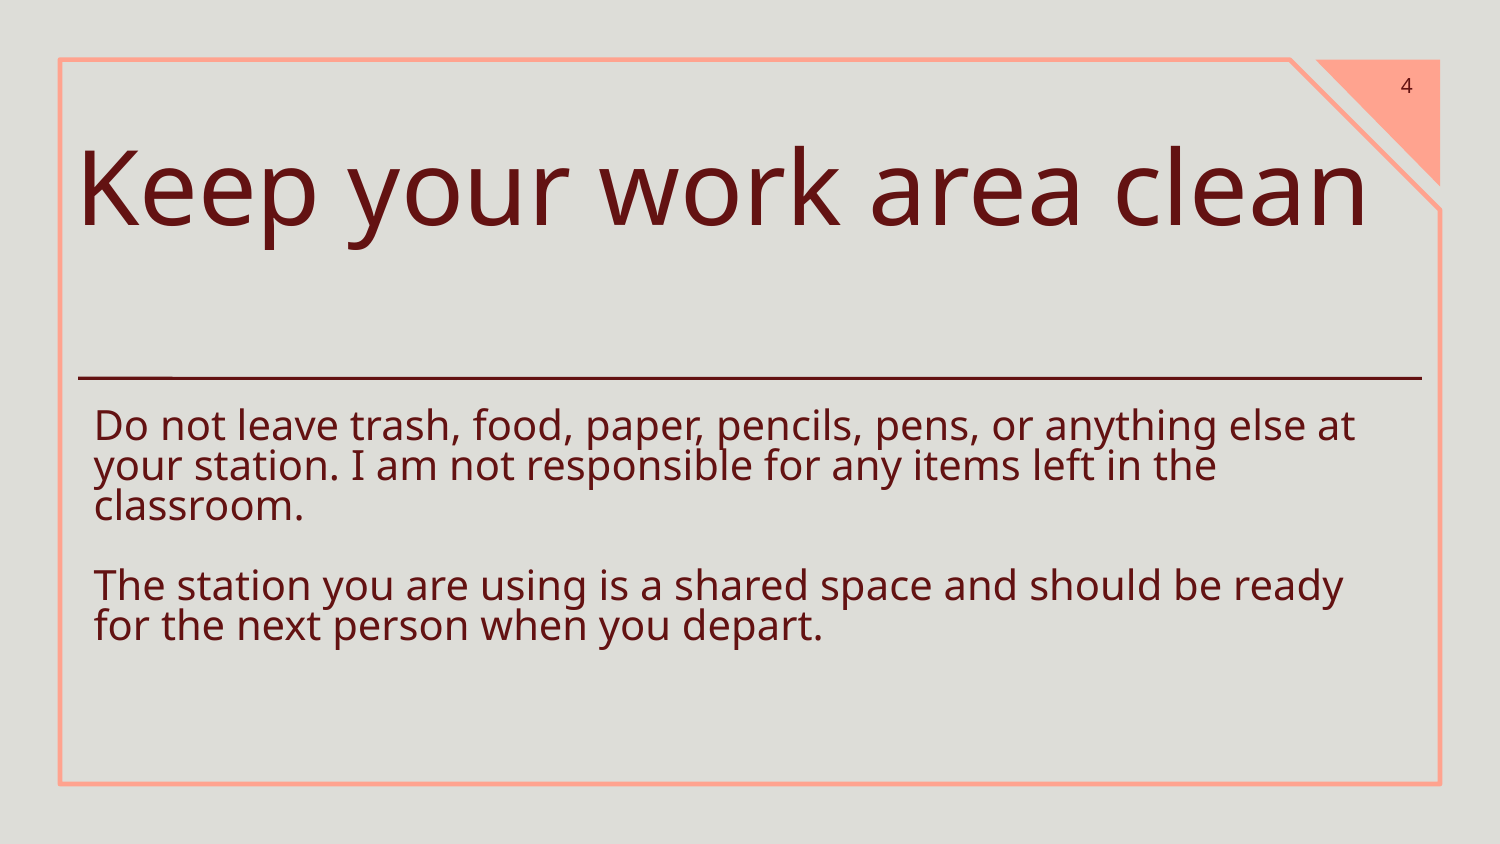

# Keep your work area clean
Do not leave trash, food, paper, pencils, pens, or anything else at your station. I am not responsible for any items left in the classroom.
The station you are using is a shared space and should be ready for the next person when you depart.